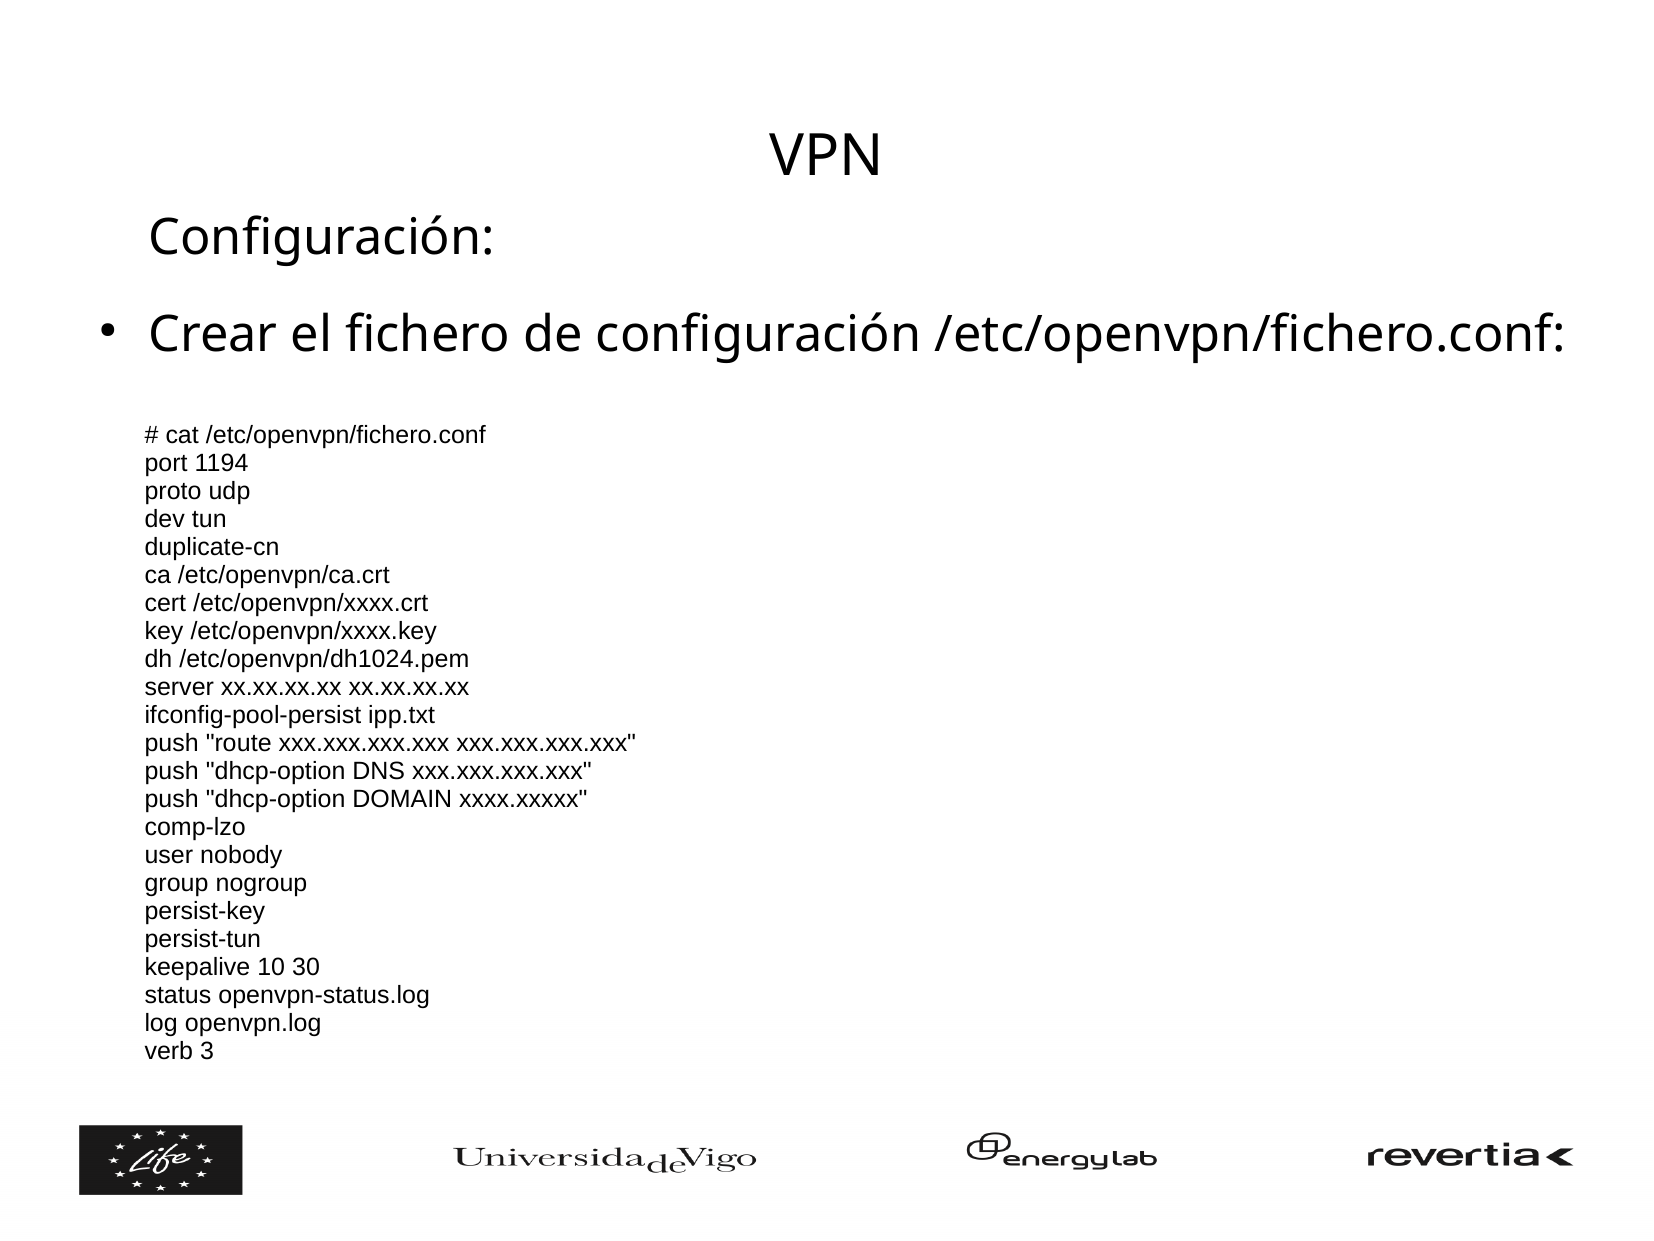

# VPN
Configuración:
Crear el fichero de configuración /etc/openvpn/fichero.conf:
# cat /etc/openvpn/fichero.conf
port 1194
proto udp
dev tun
duplicate-cn
ca /etc/openvpn/ca.crt
cert /etc/openvpn/xxxx.crt
key /etc/openvpn/xxxx.key
dh /etc/openvpn/dh1024.pem
server xx.xx.xx.xx xx.xx.xx.xx
ifconfig-pool-persist ipp.txt
push "route xxx.xxx.xxx.xxx xxx.xxx.xxx.xxx"
push "dhcp-option DNS xxx.xxx.xxx.xxx"
push "dhcp-option DOMAIN xxxx.xxxxx"
comp-lzo
user nobody
group nogroup
persist-key
persist-tun
keepalive 10 30
status openvpn-status.log
log openvpn.log
verb 3